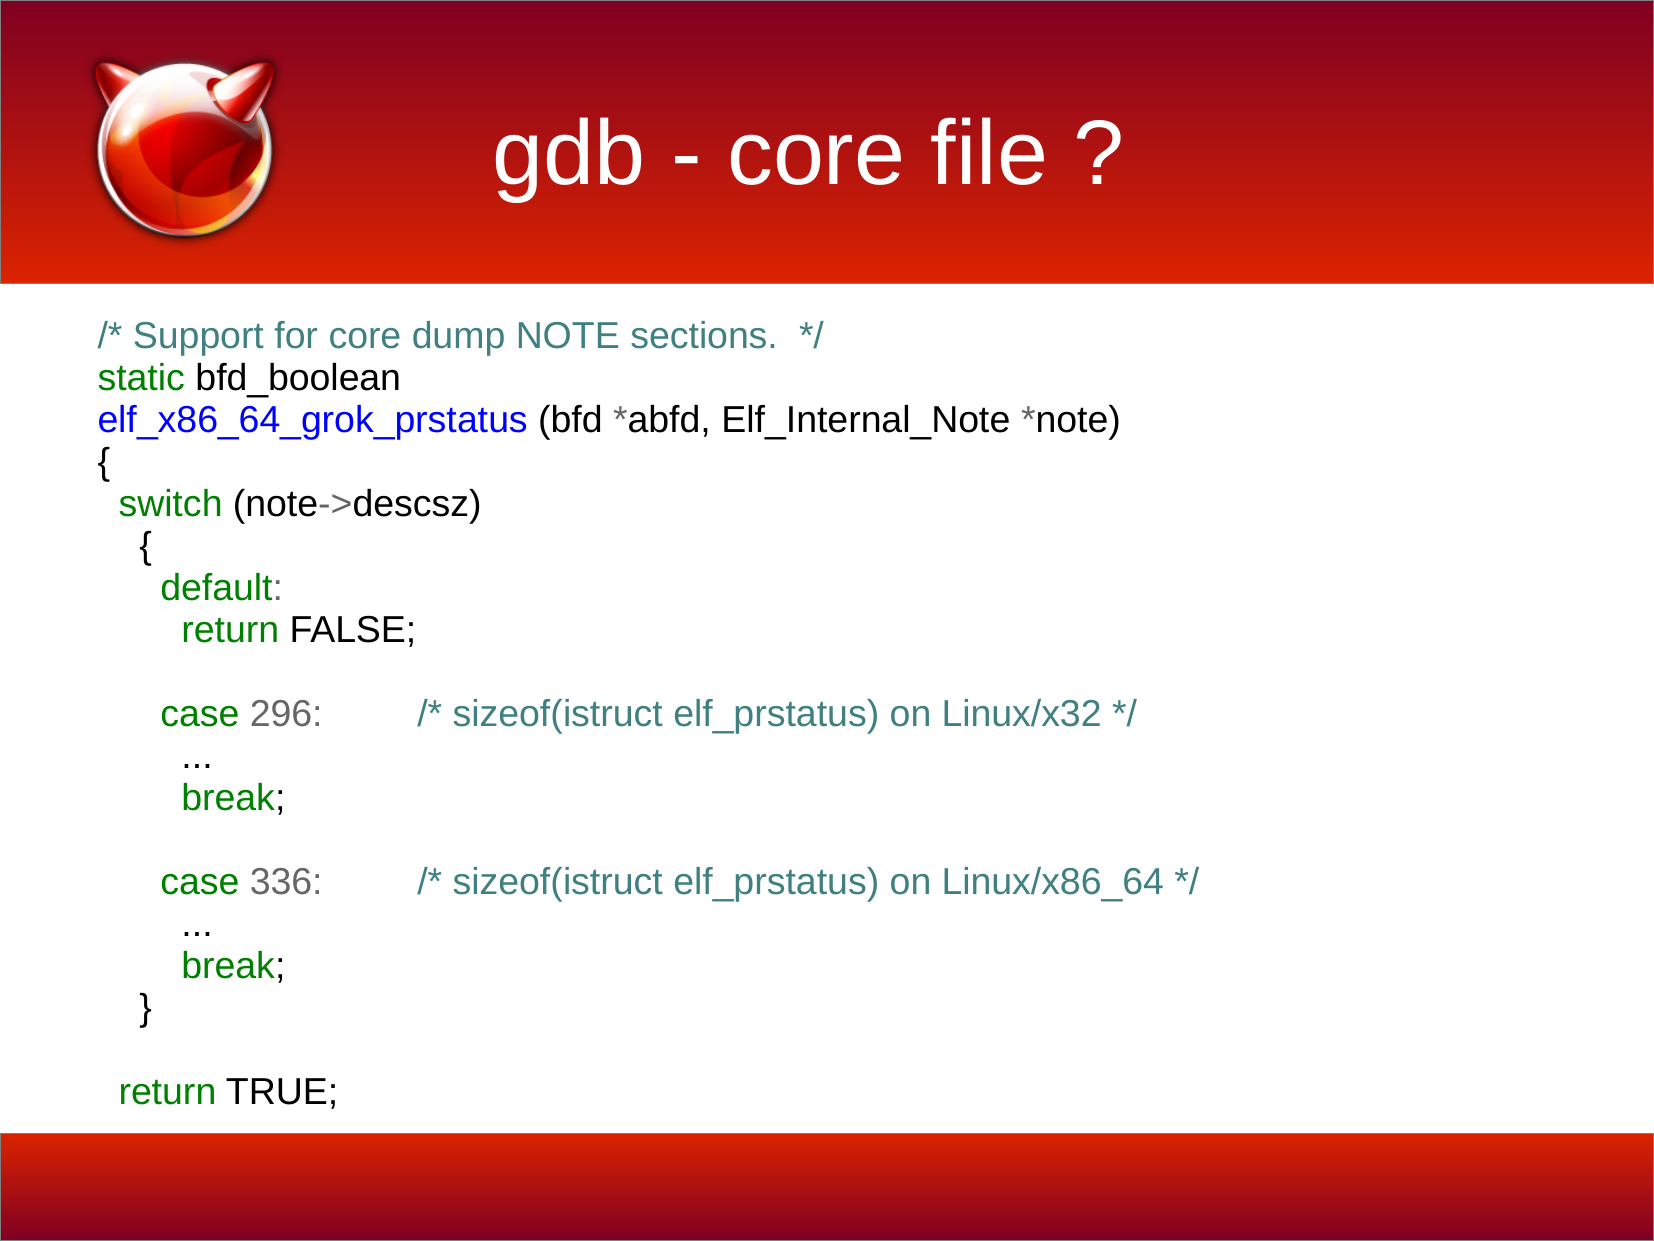

# gdb - core file ?
/* Support for core dump NOTE sections. */
static bfd_boolean
elf_x86_64_grok_prstatus (bfd *abfd, Elf_Internal_Note *note)
{
 switch (note->descsz)
 {
 default:
 return FALSE;
 case 296: /* sizeof(istruct elf_prstatus) on Linux/x32 */
 ...
 break;
 case 336: /* sizeof(istruct elf_prstatus) on Linux/x86_64 */
 ...
 break;
 }
 return TRUE;